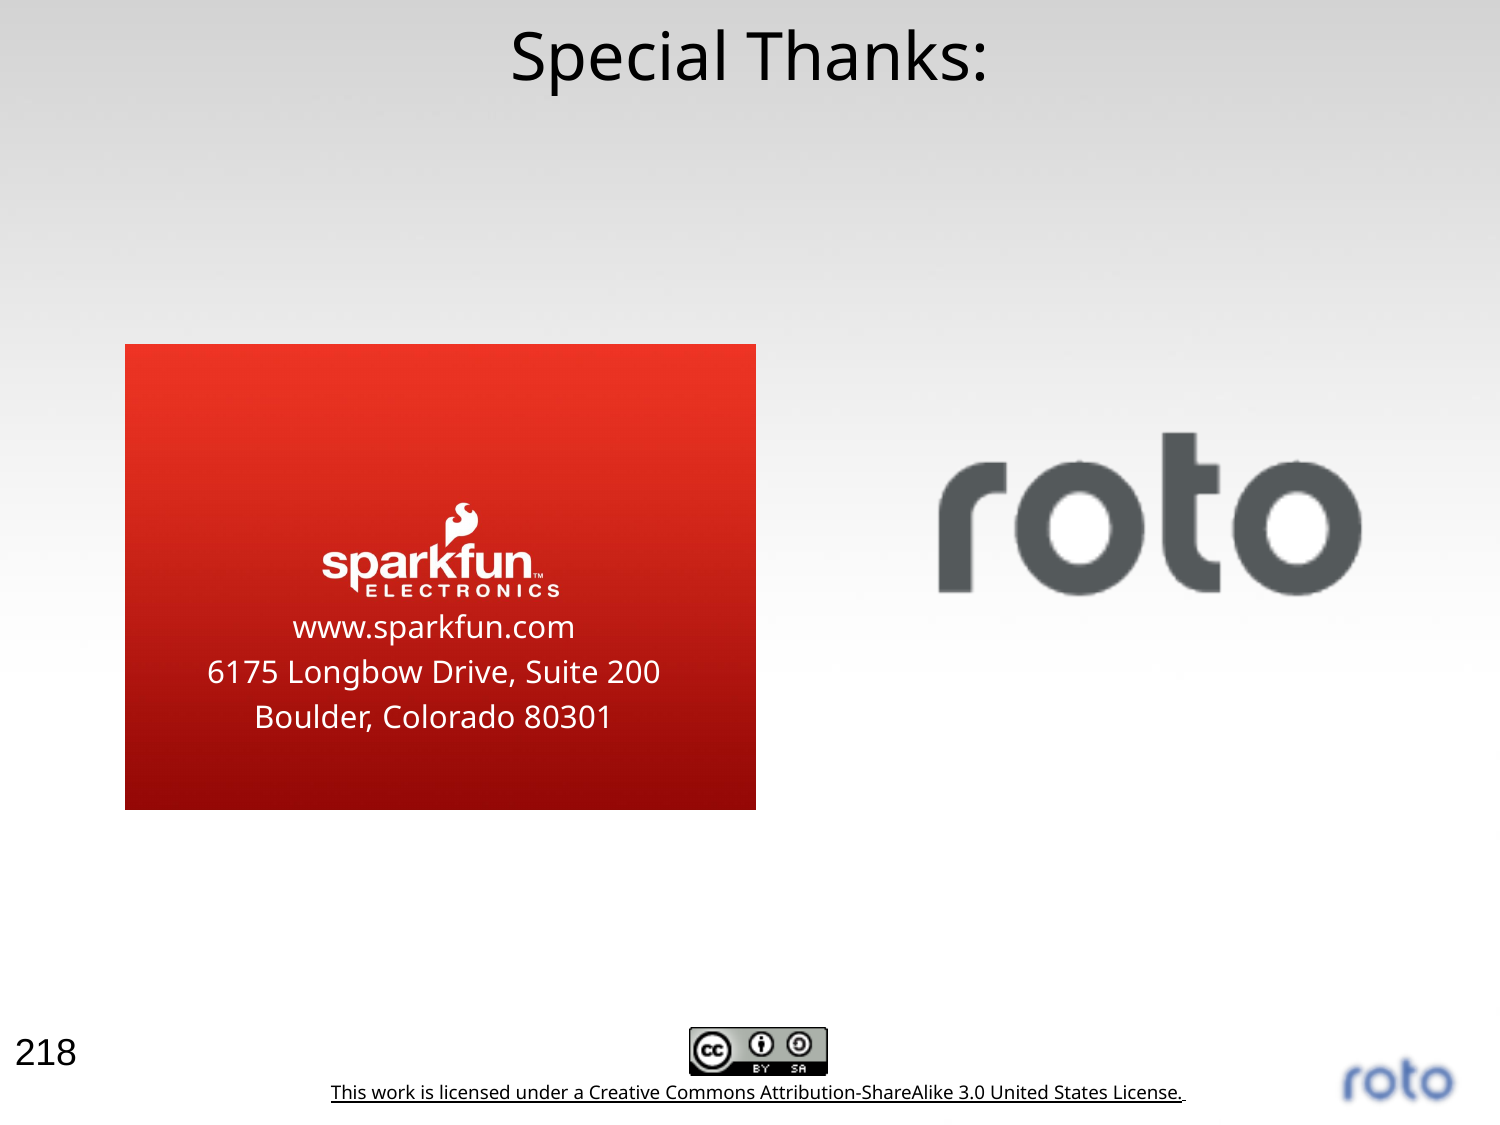

# Special Thanks:
www.sparkfun.com
6175 Longbow Drive, Suite 200
Boulder, Colorado 80301